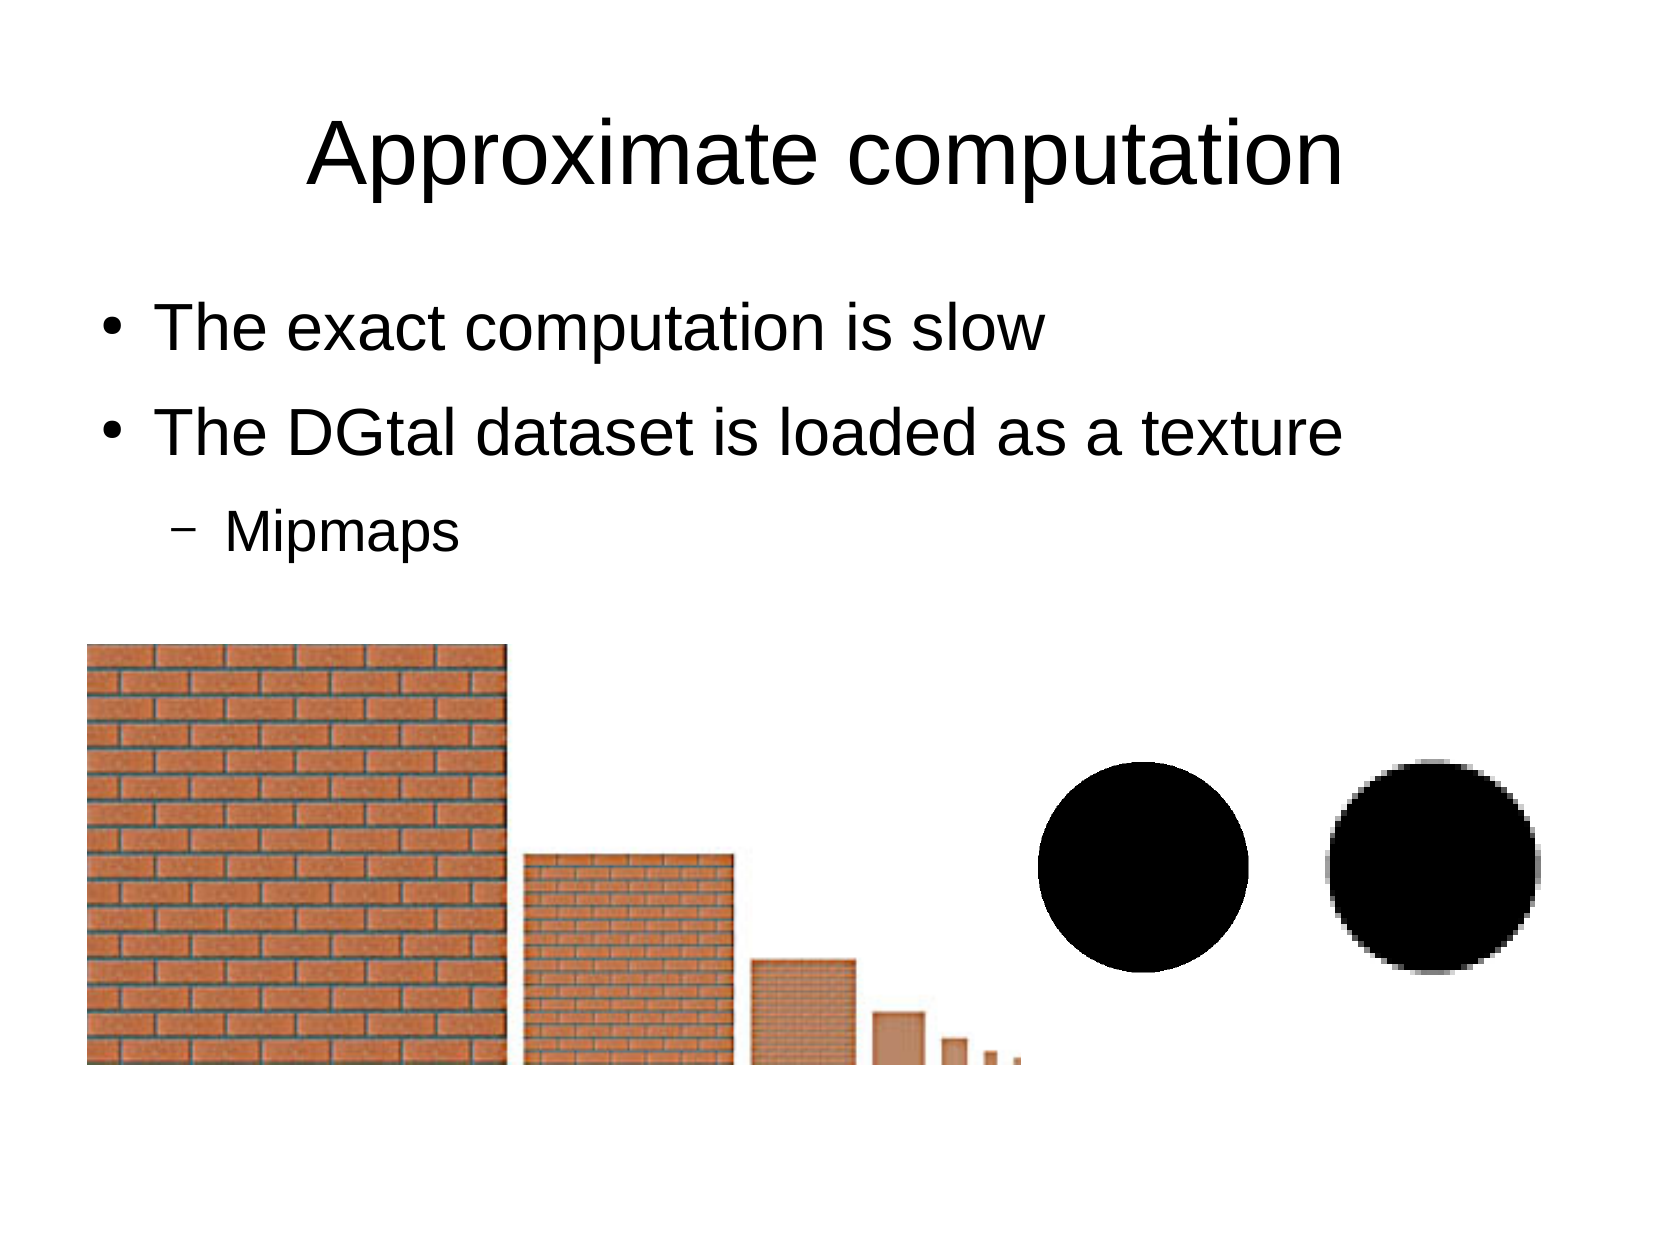

# Approximate computation
The exact computation is slow
The DGtal dataset is loaded as a texture
Mipmaps